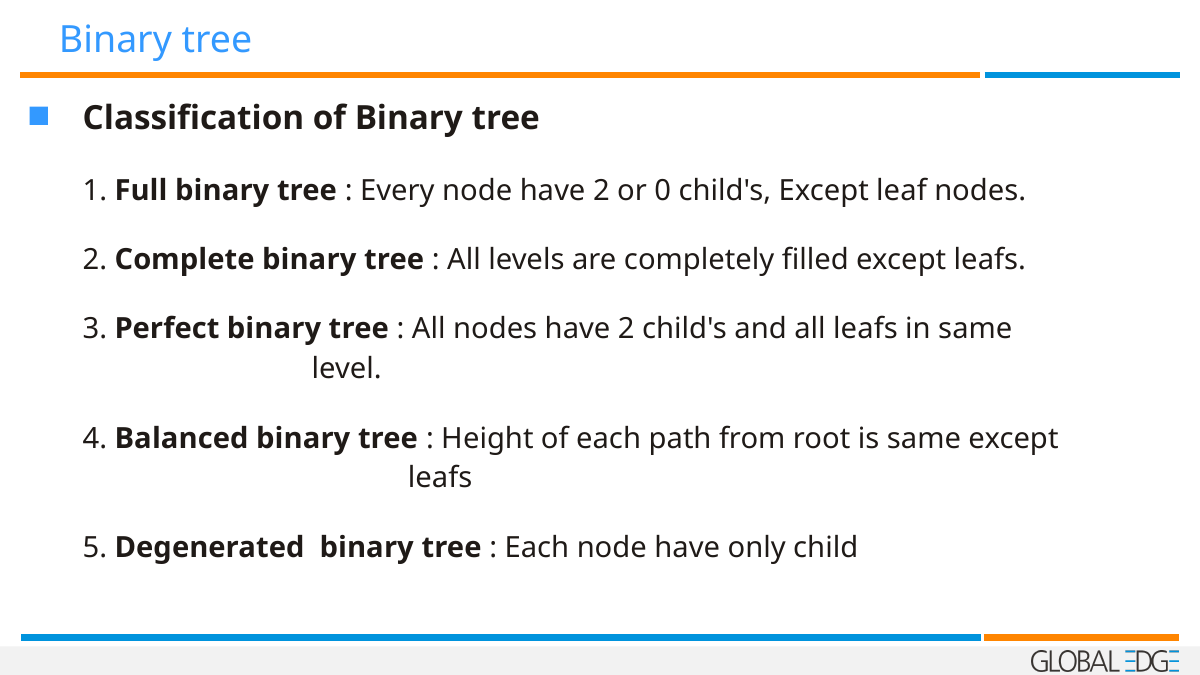

# Binary tree
Classification of Binary tree
1. Full binary tree : Every node have 2 or 0 child's, Except leaf nodes.
2. Complete binary tree : All levels are completely filled except leafs.
3. Perfect binary tree : All nodes have 2 child's and all leafs in same 					 level.
4. Balanced binary tree : Height of each path from root is same except 					 leafs
5. Degenerated binary tree : Each node have only child